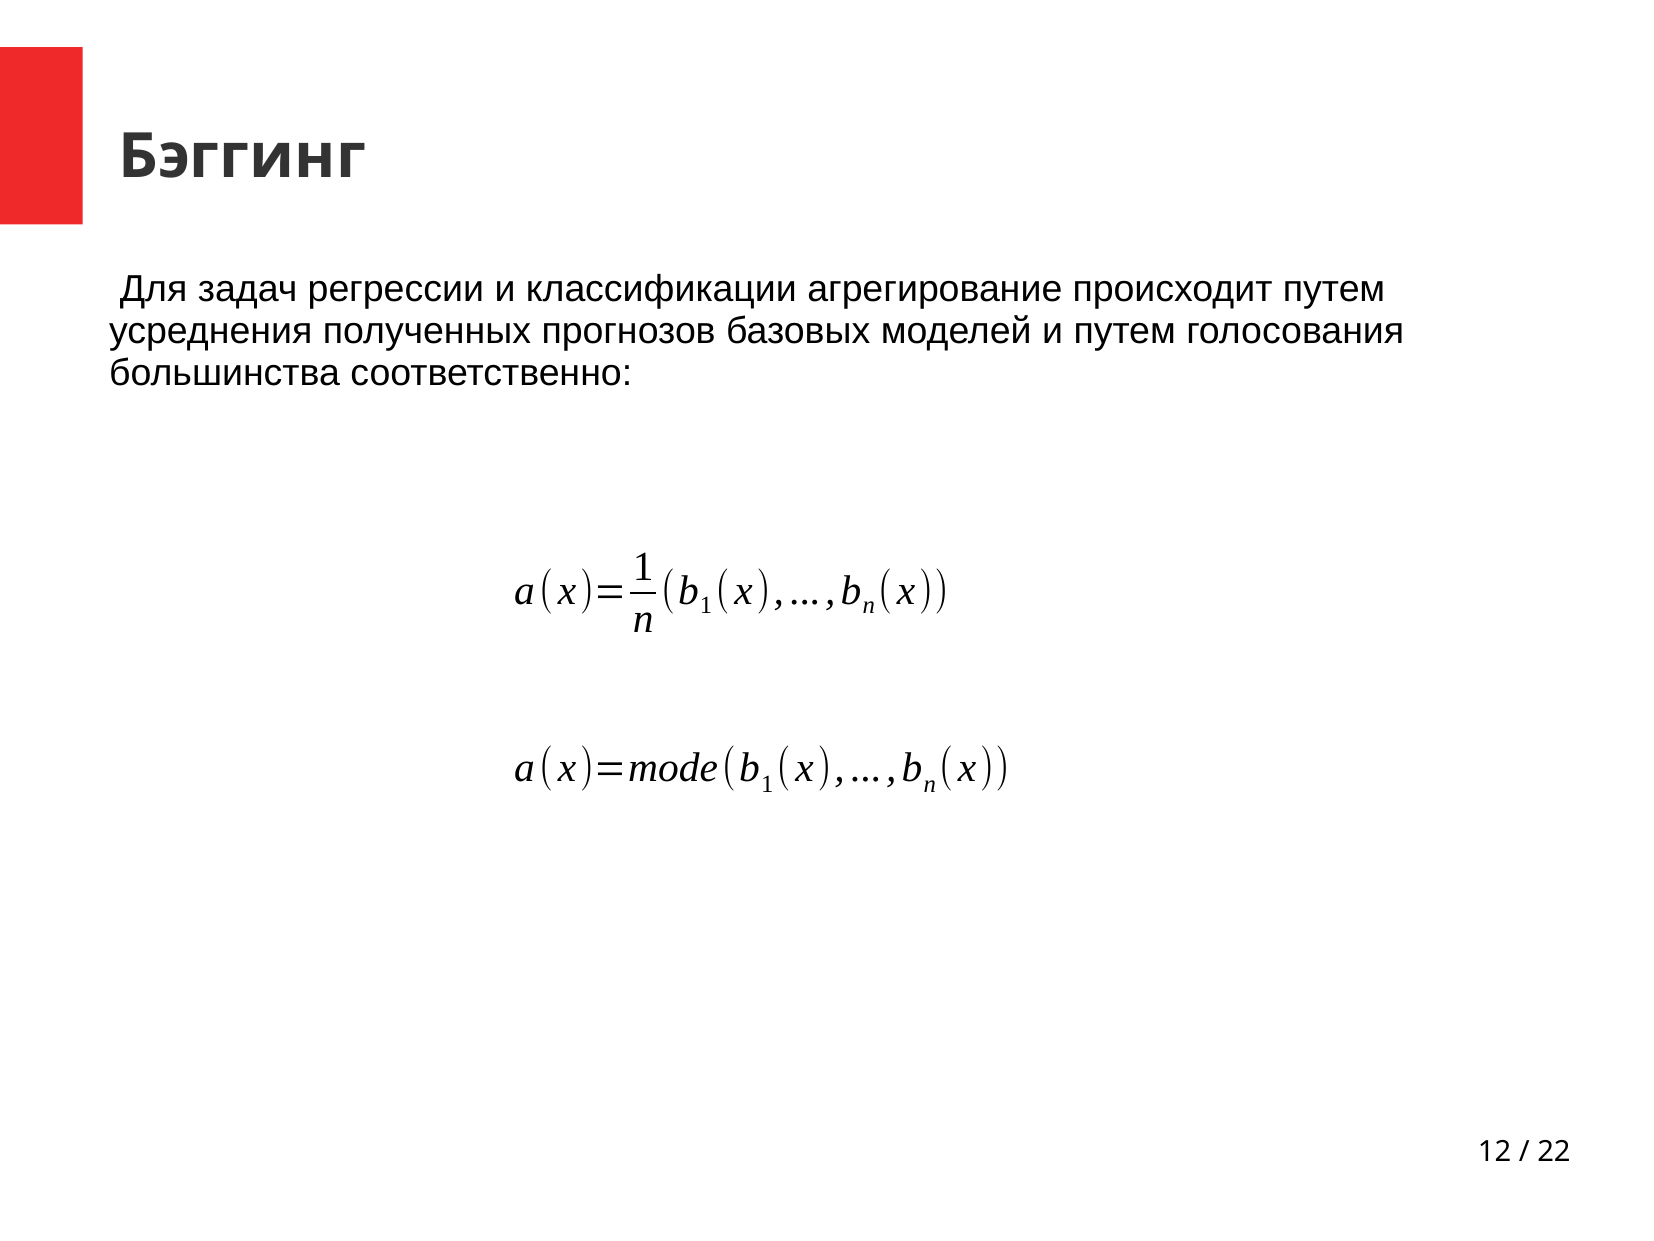

# Бэггинг
 Для задач регрессии и классификации агрегирование происходит путем усреднения полученных прогнозов базовых моделей и путем голосования большинства соответственно:
12